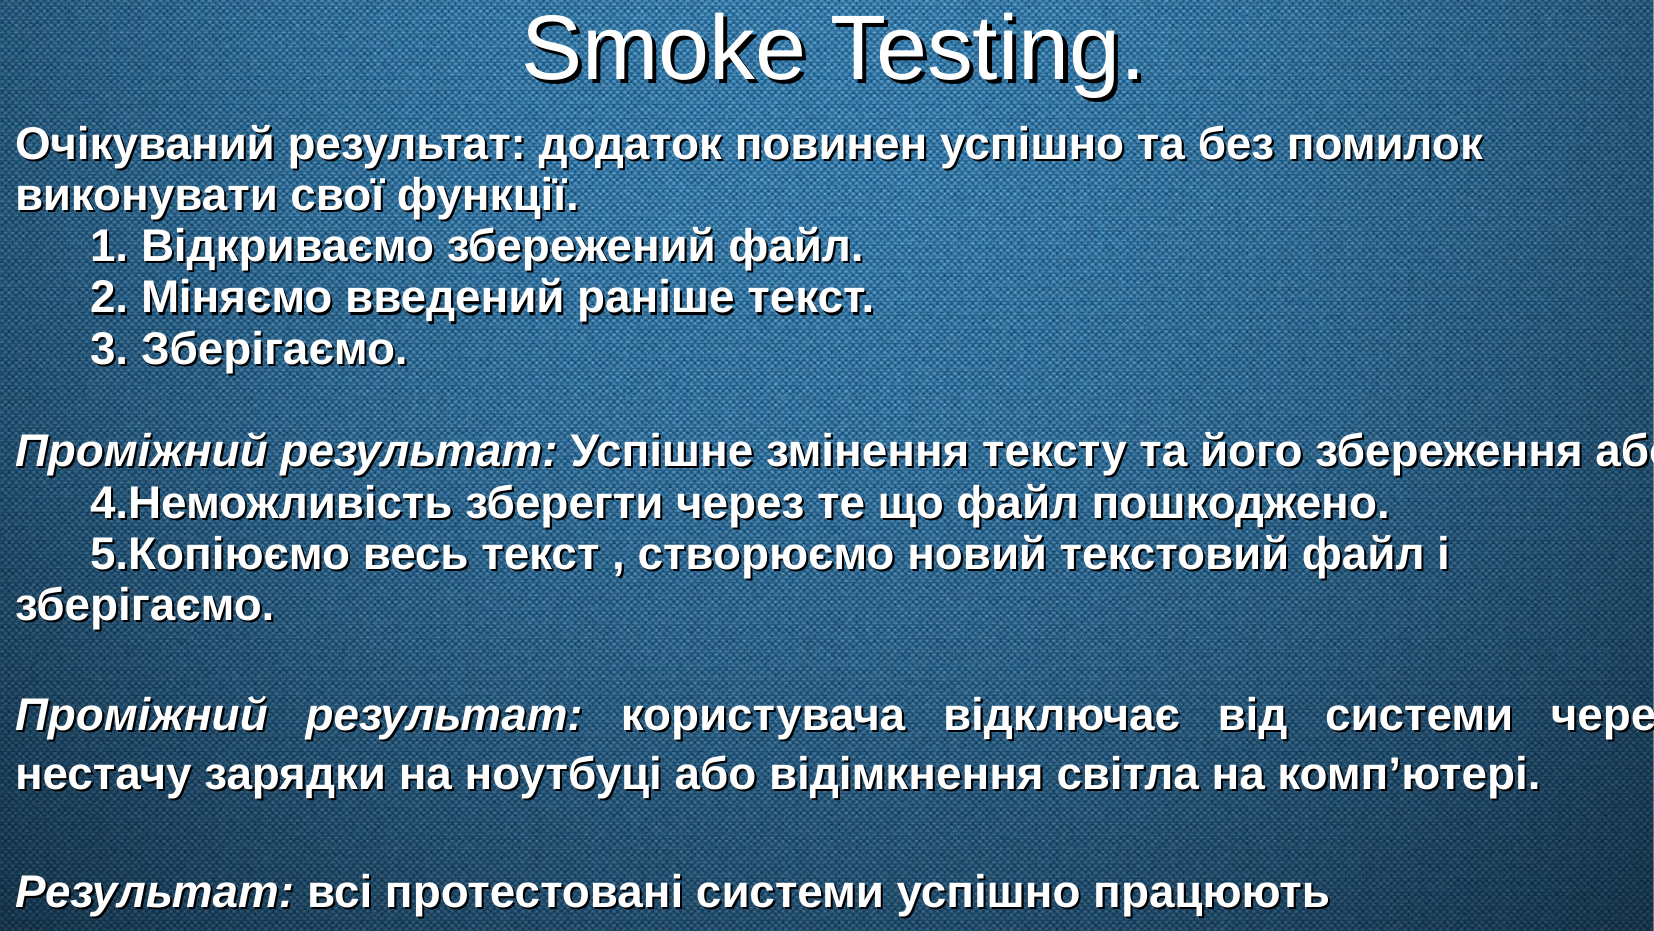

# Smoke Testing.
Очікуваний результат: додаток повинен успішно та без помилок виконувати свої функції.
 	1. Відкриваємо збережений файл.
 	2. Міняємо введений раніше текст.
 	3. Зберігаємо.
Проміжний результат: Успішне змінення тексту та його збереження або
 	4.Неможливість зберегти через те що файл пошкоджено.
	5.Копіюємо весь текст , створюємо новий текстовий файл і зберігаємо.
Проміжний результат: користувача відключає від системи через нестачу зарядки на ноутбуці або відімкнення світла на комп’ютері.
Результат: всі протестовані системи успішно працюють